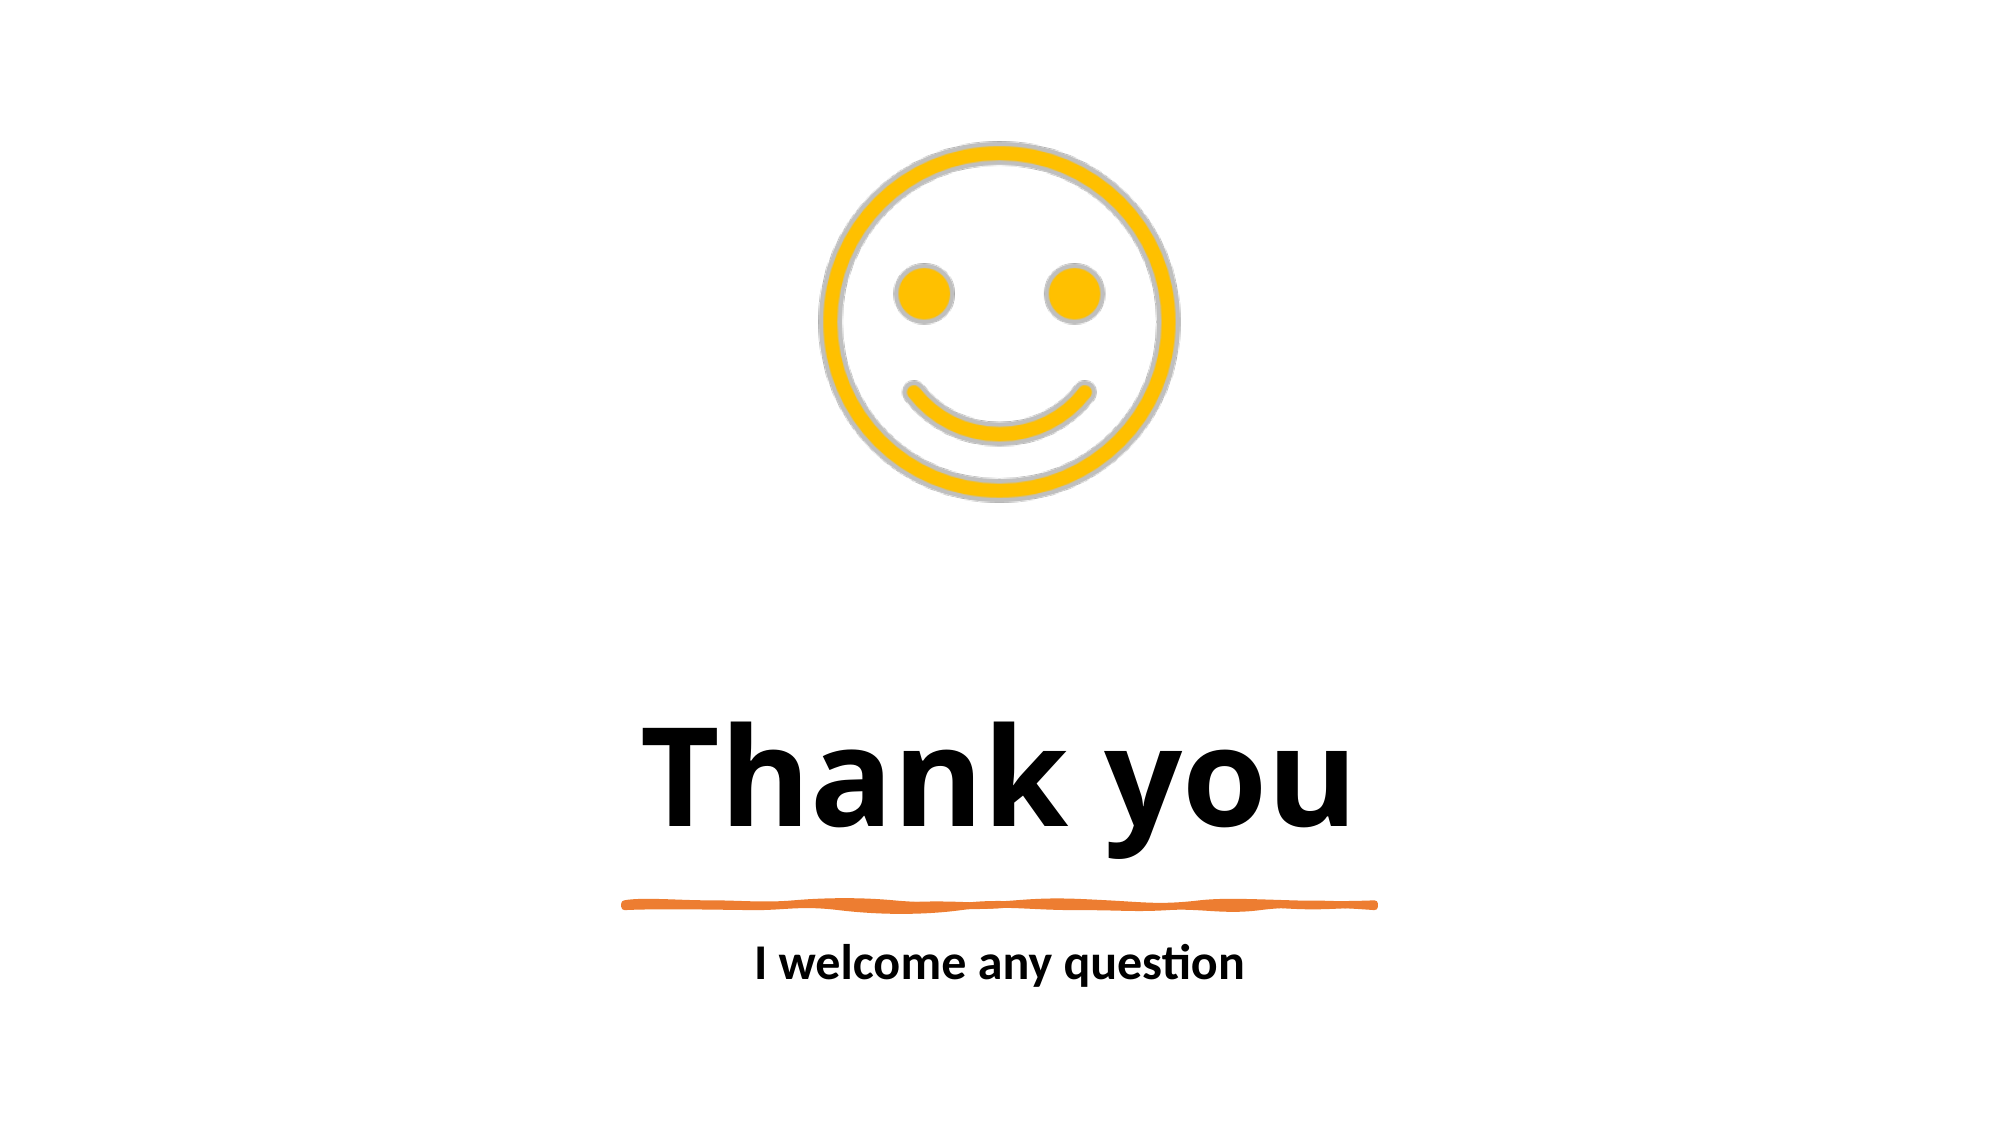

# Thank you
I welcome any question